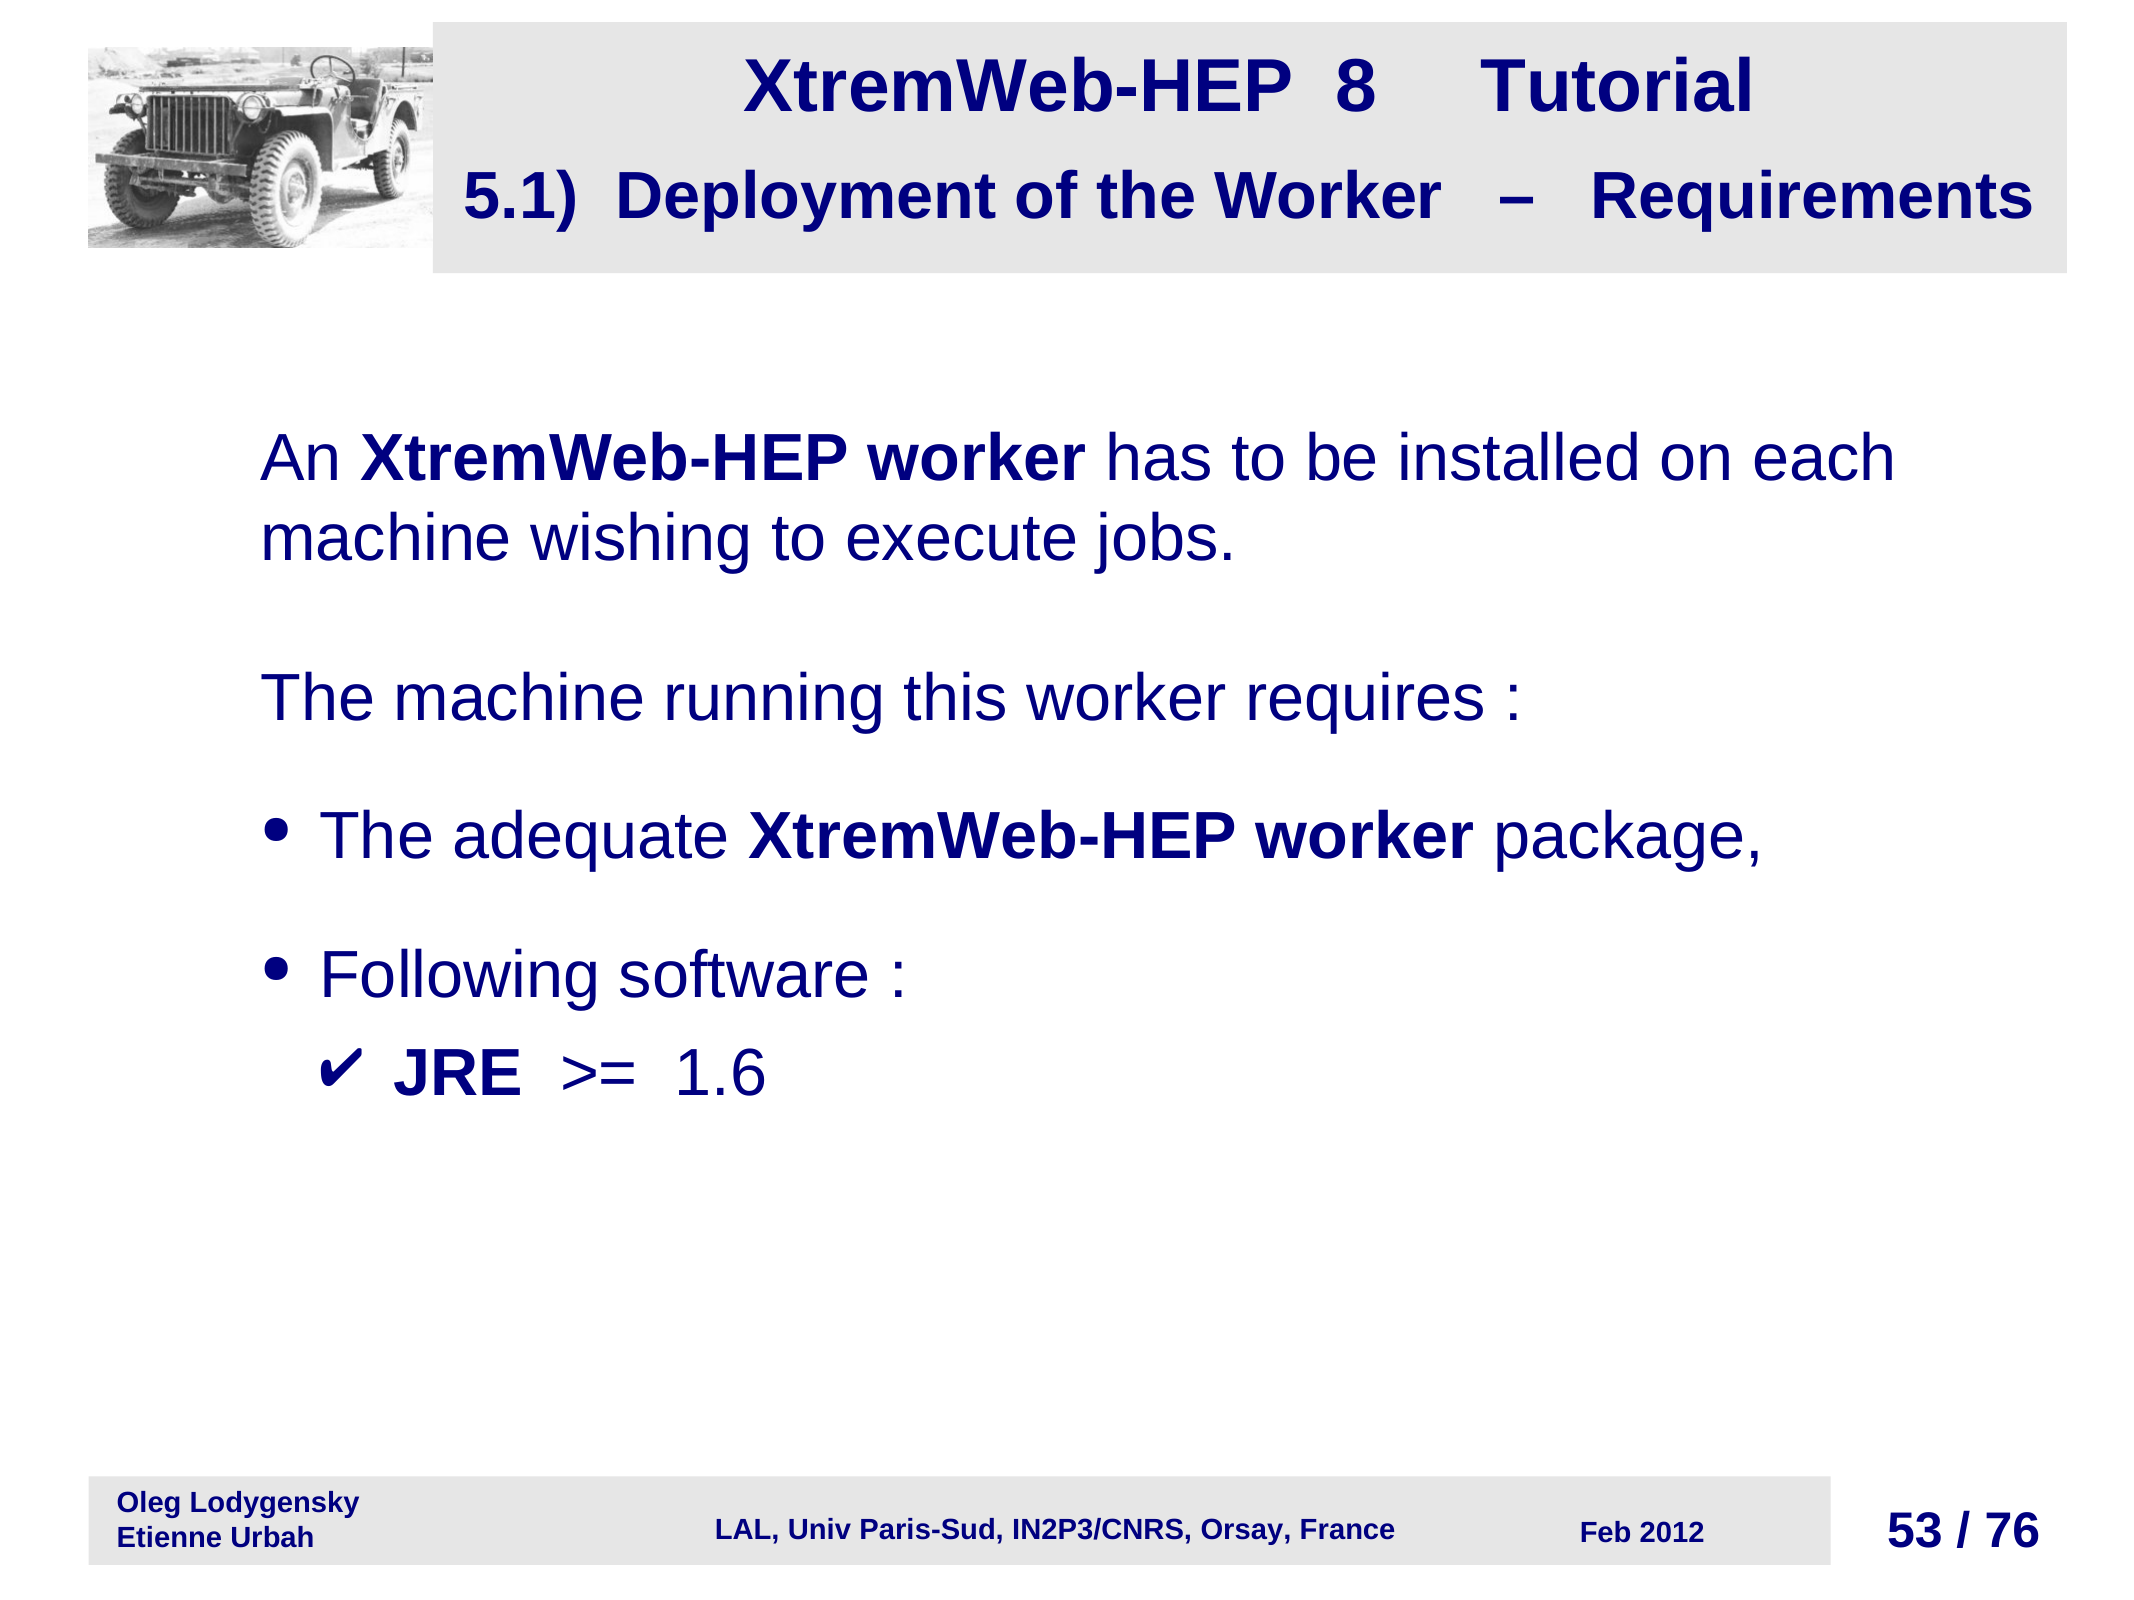

# 5.1) Deployment of the Worker – Requirements
An XtremWeb-HEP worker has to be installed on each machine wishing to execute jobs.
The machine running this worker requires :
The adequate XtremWeb-HEP worker package,
Following software :
JRE >= 1.6
53